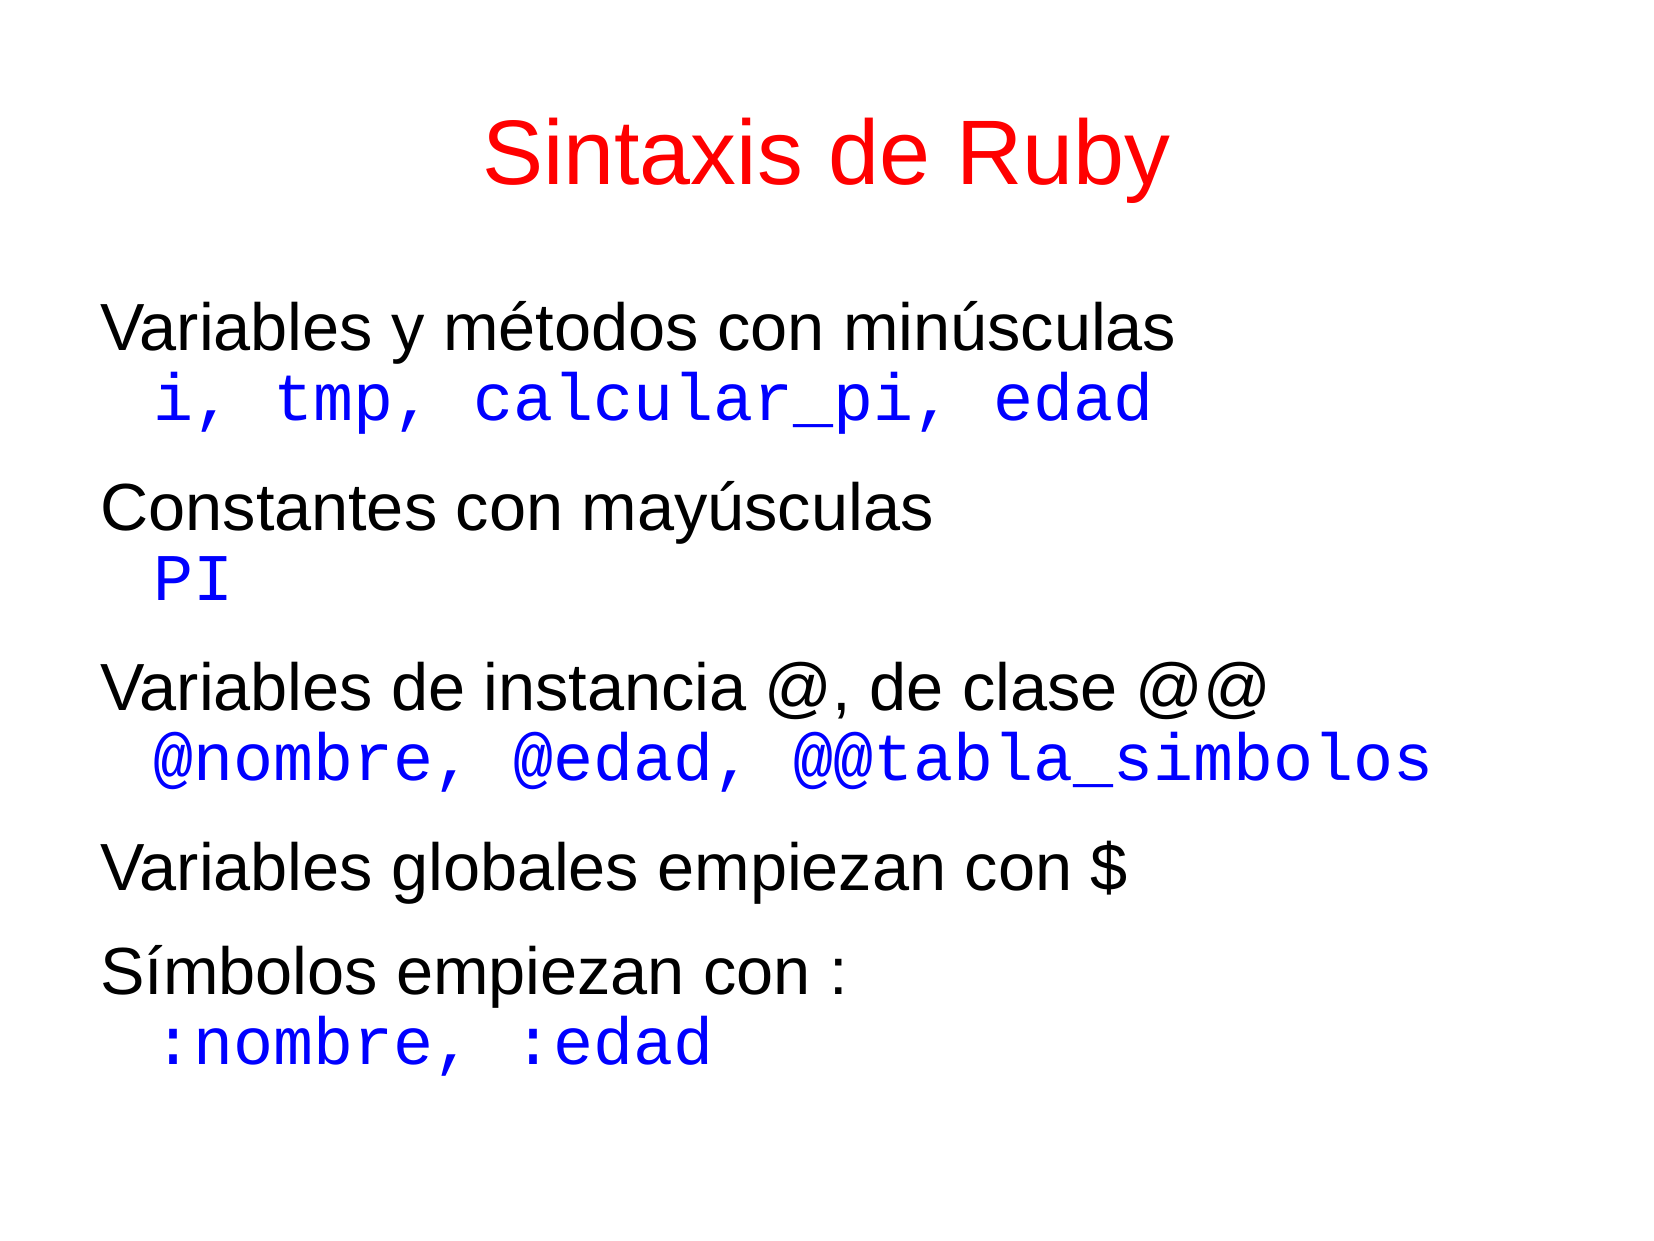

# Sintaxis de Ruby
Variables y métodos con minúsculas
i, tmp, calcular_pi, edad
Constantes con mayúsculas
PI
Variables de instancia @, de clase @@
@nombre, @edad, @@tabla_simbolos
Variables globales empiezan con $
Símbolos empiezan con :
:nombre, :edad